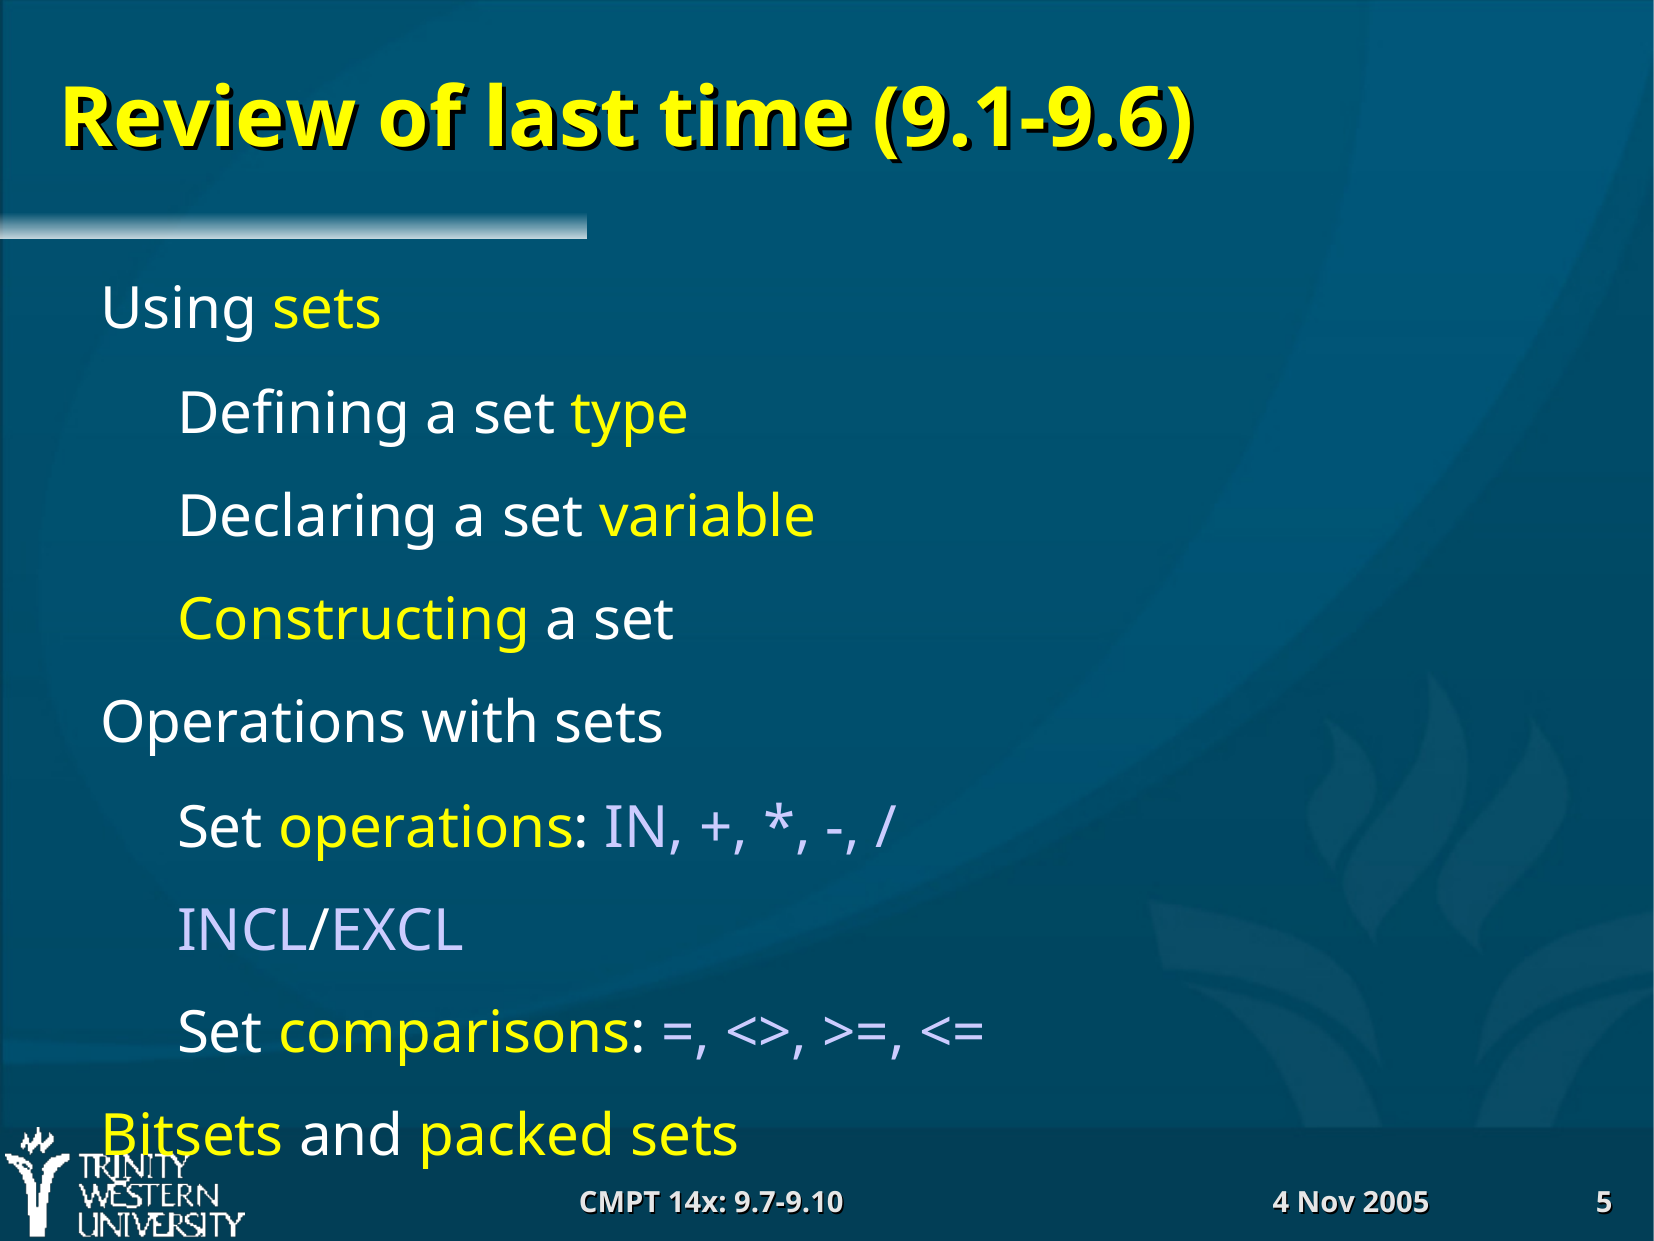

# Review of last time (9.1-9.6)
Using sets
Defining a set type
Declaring a set variable
Constructing a set
Operations with sets
Set operations: IN, +, *, -, /
INCL/EXCL
Set comparisons: =, <>, >=, <=
Bitsets and packed sets
CMPT 14x: 9.7-9.10
4 Nov 2005
5